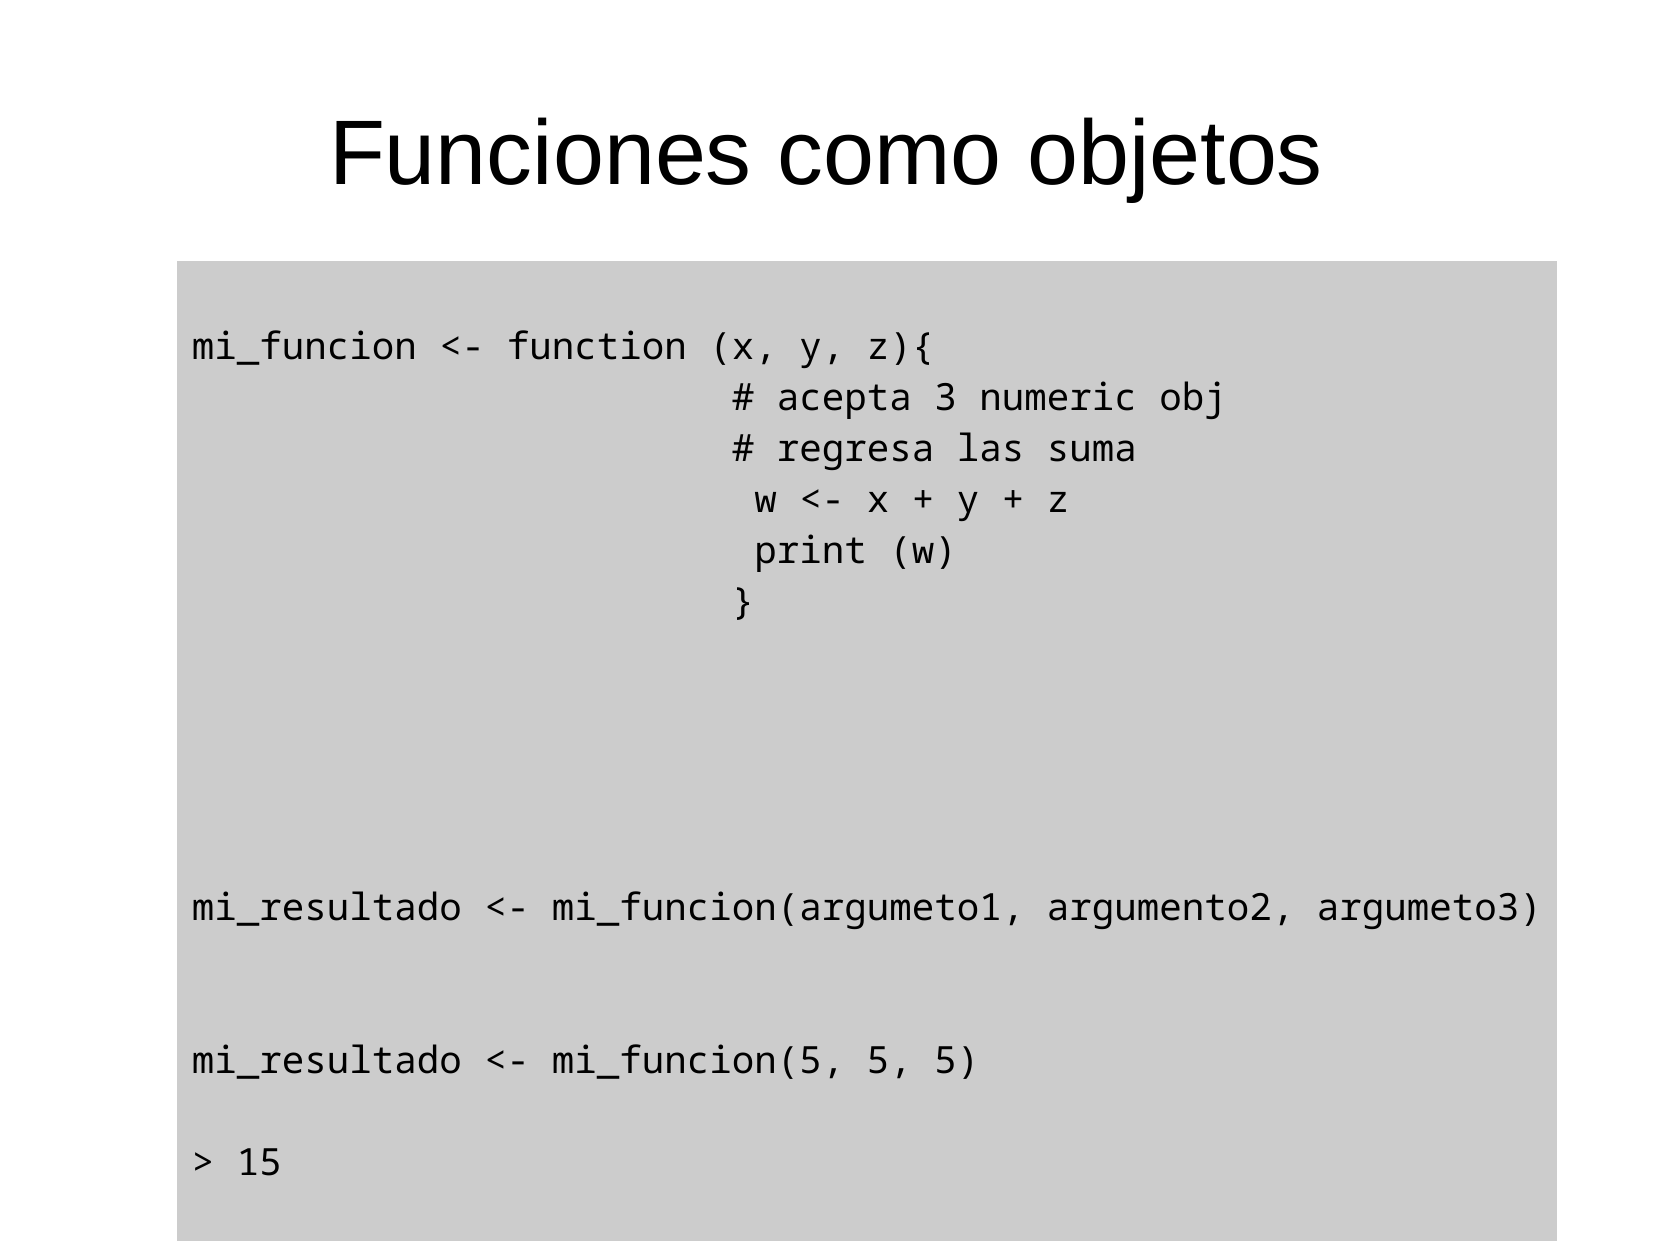

# Funciones como objetos
mi_funcion <- function (x, y, z){
 # acepta 3 numeric obj
 # regresa las suma
 w <- x + y + z
 print (w)
 }
mi_resultado <- mi_funcion(argumeto1, argumento2, argumeto3)
mi_resultado <- mi_funcion(5, 5, 5)
> 15
class (mi_funcion) #